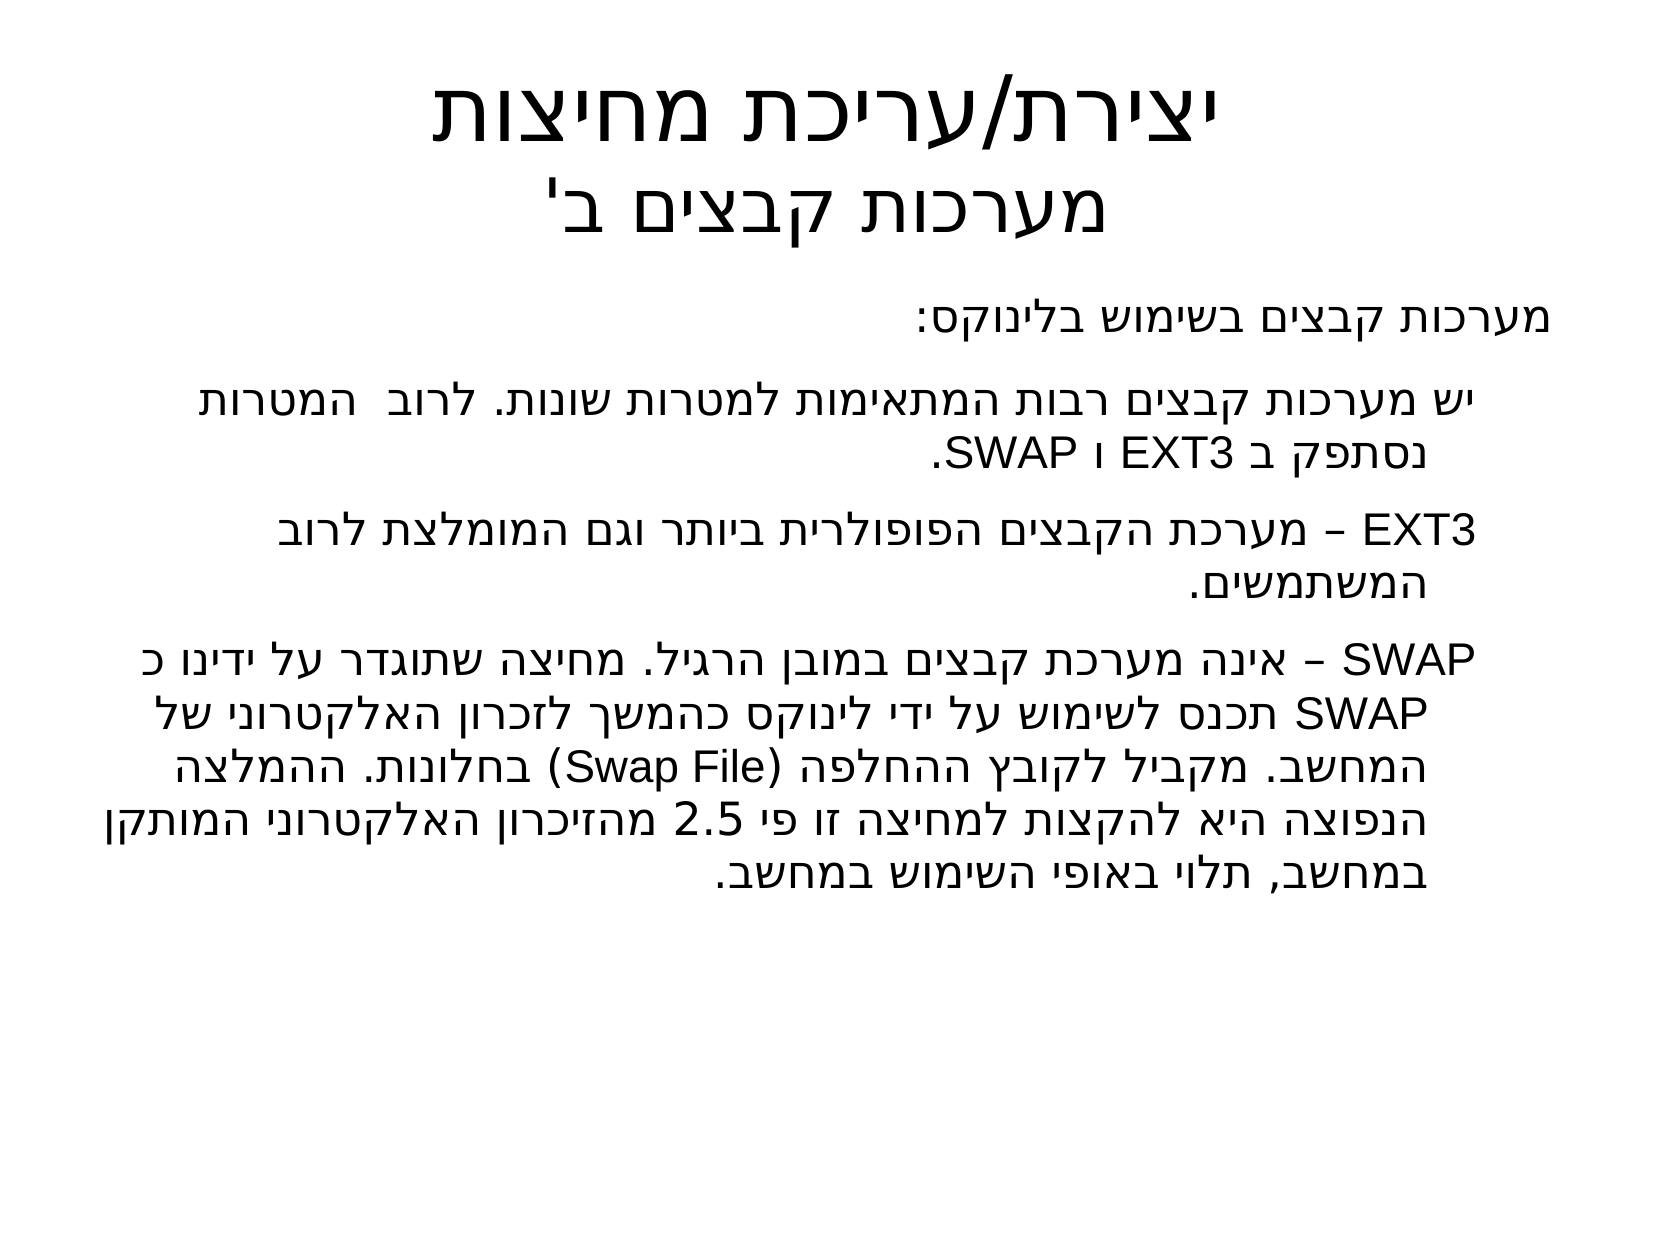

# יצירת/עריכת מחיצות מערכות קבצים ב'
מערכות קבצים בשימוש בלינוקס:
יש מערכות קבצים רבות המתאימות למטרות שונות. לרוב המטרות נסתפק ב EXT3 ו SWAP.
EXT3 – מערכת הקבצים הפופולרית ביותר וגם המומלצת לרוב המשתמשים.
SWAP – אינה מערכת קבצים במובן הרגיל. מחיצה שתוגדר על ידינו כ SWAP תכנס לשימוש על ידי לינוקס כהמשך לזכרון האלקטרוני של המחשב. מקביל לקובץ ההחלפה (Swap File) בחלונות. ההמלצה הנפוצה היא להקצות למחיצה זו פי 2.5 מהזיכרון האלקטרוני המותקן במחשב, תלוי באופי השימוש במחשב.